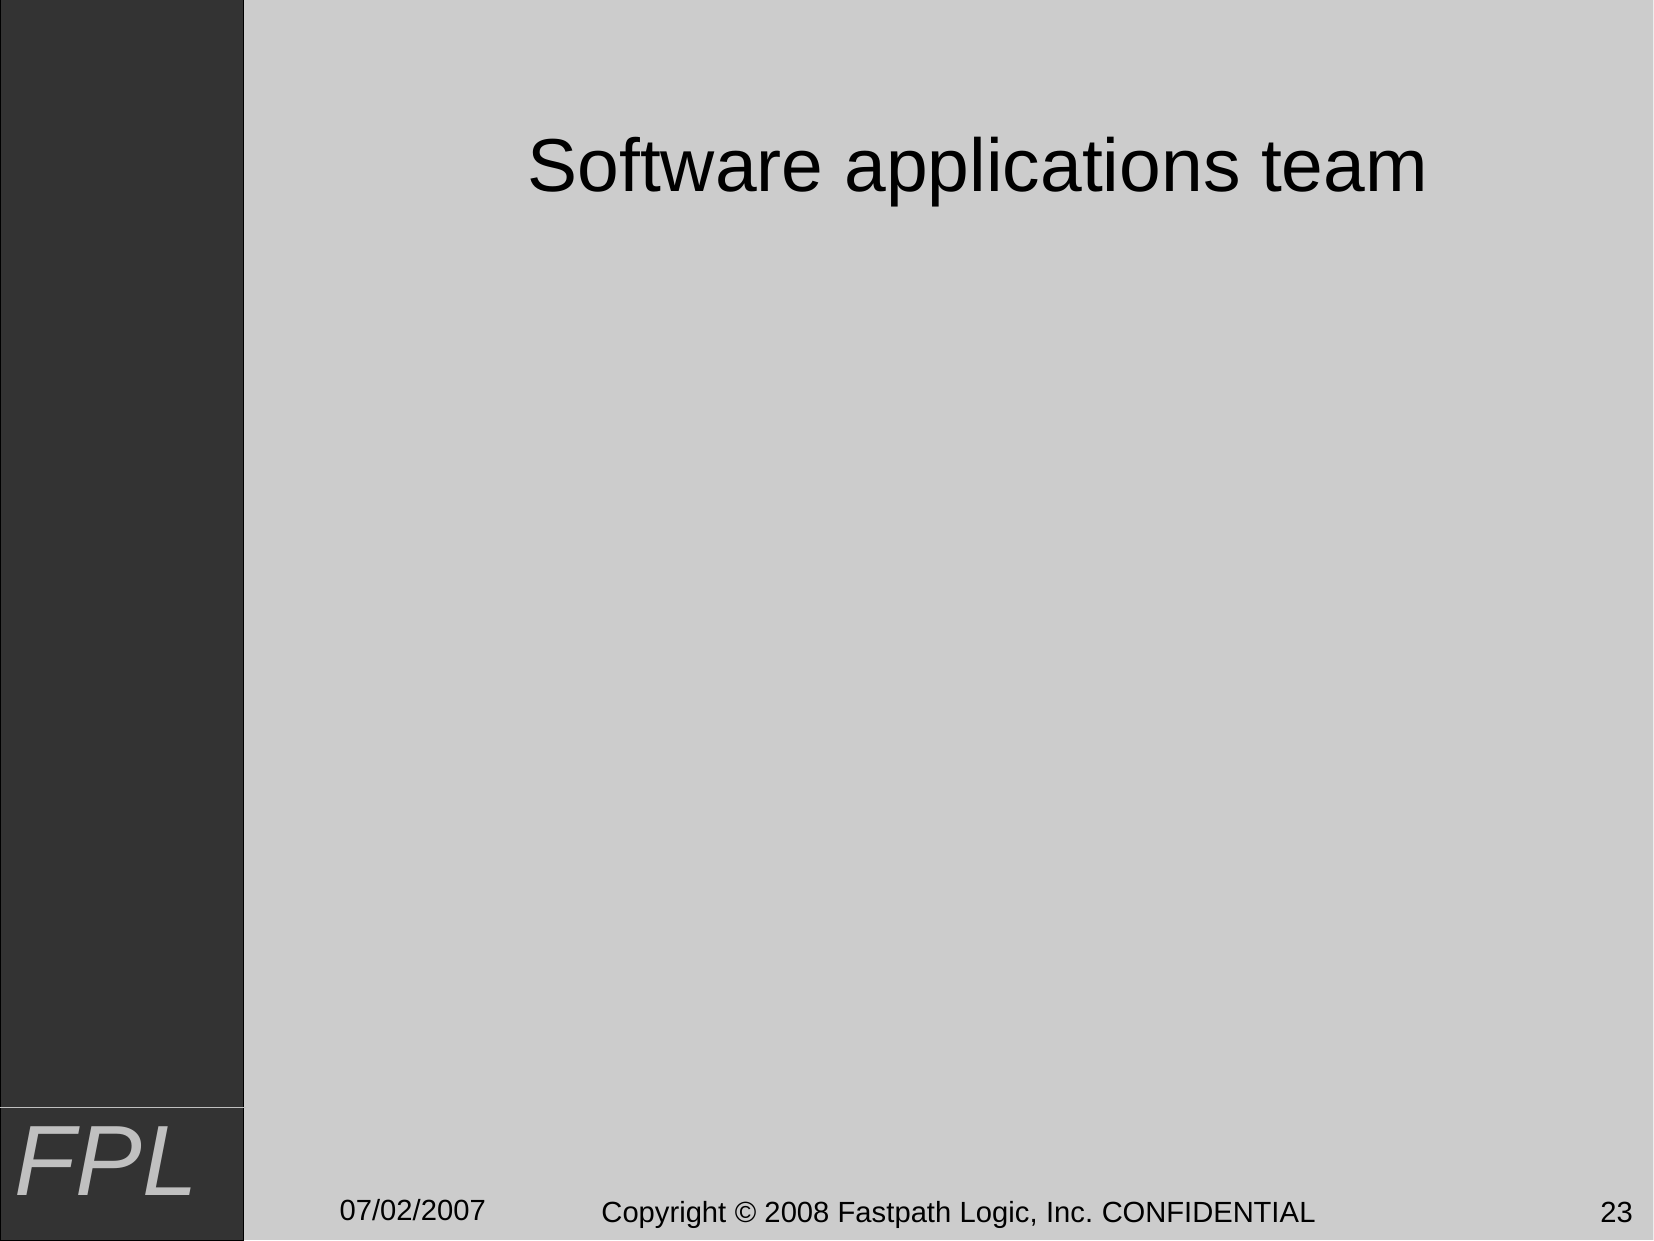

# Software applications team
07/02/2007
23
© 2007 FASTPATH LOGIC INC.